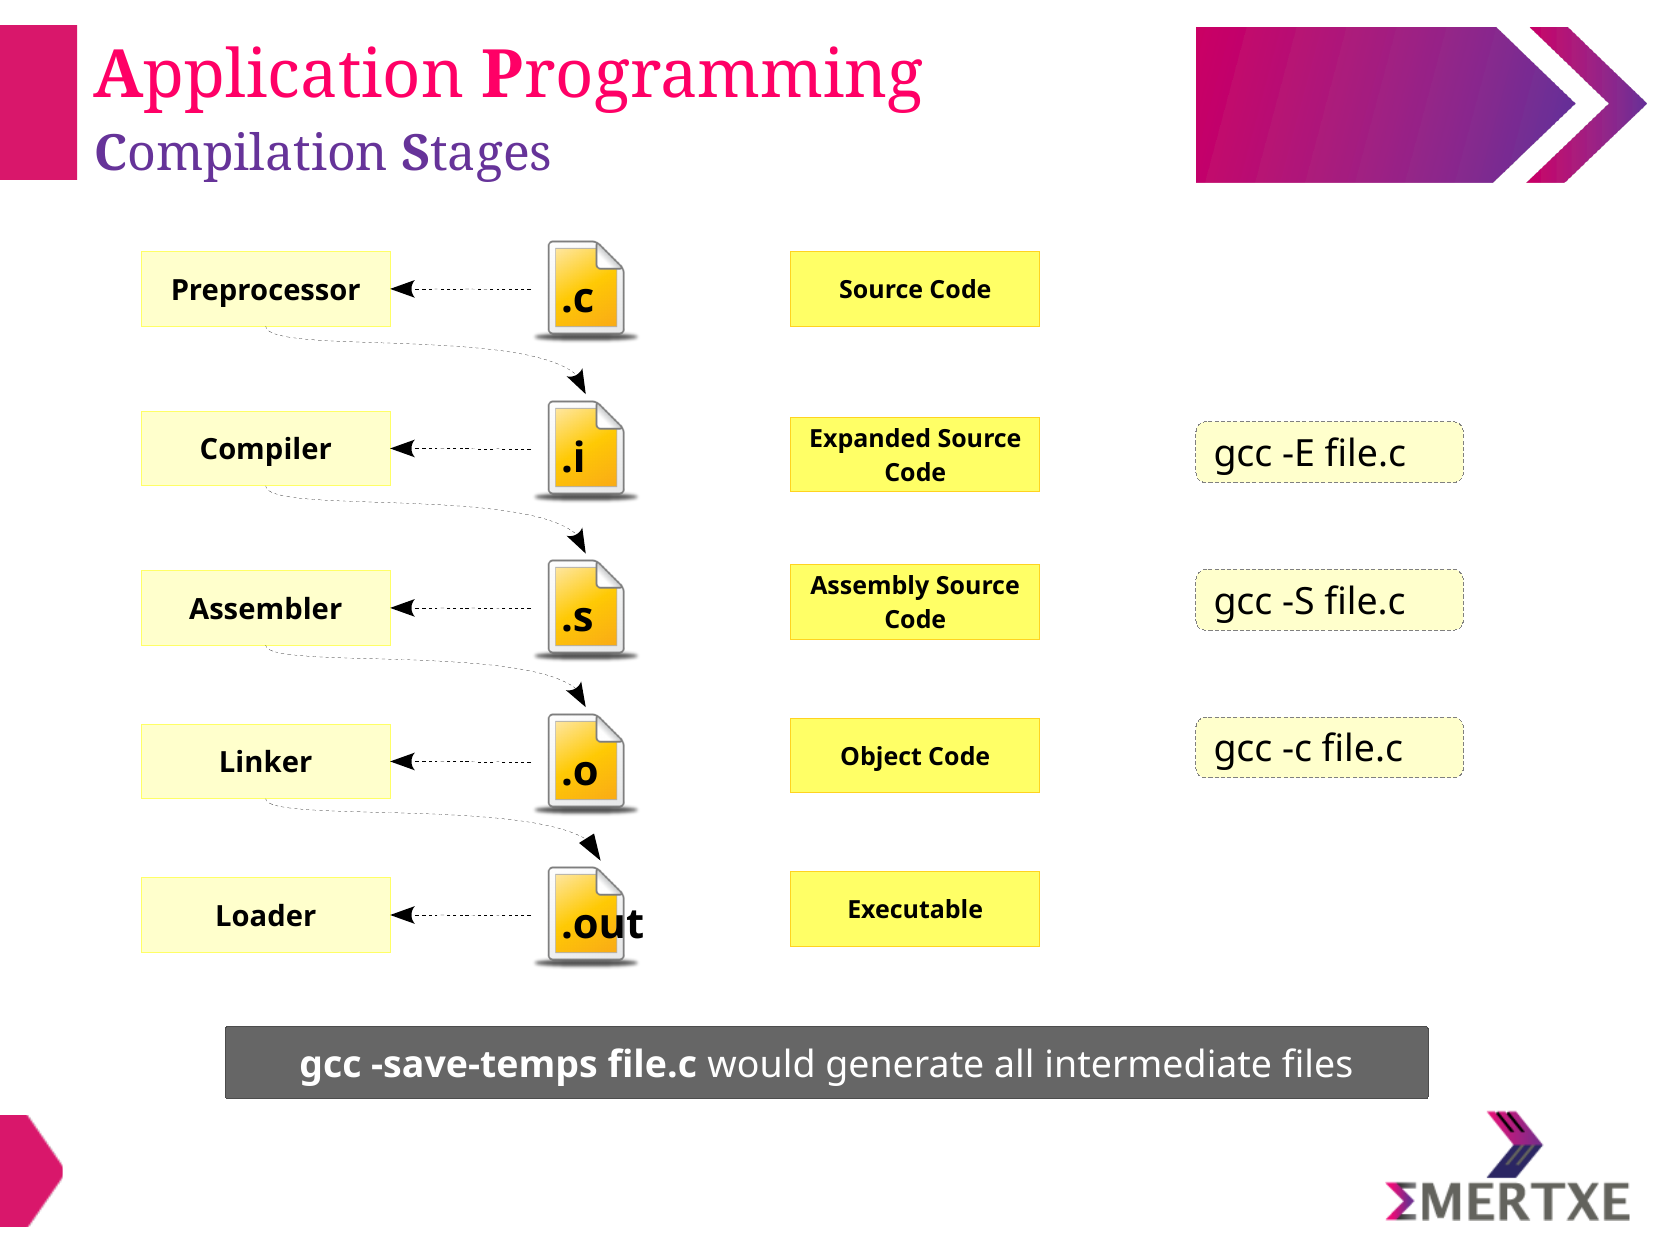

# Application Programming Compilation Stages
.c
Preprocessor
Source Code
.i
Compiler
Expanded Source
Code
gcc -E file.c
.s
Assembly Source
Code
gcc -S file.c
Assembler
.o
gcc -c file.c
Object Code
Linker
.out
Executable
Loader
gcc -save-temps file.c would generate all intermediate files